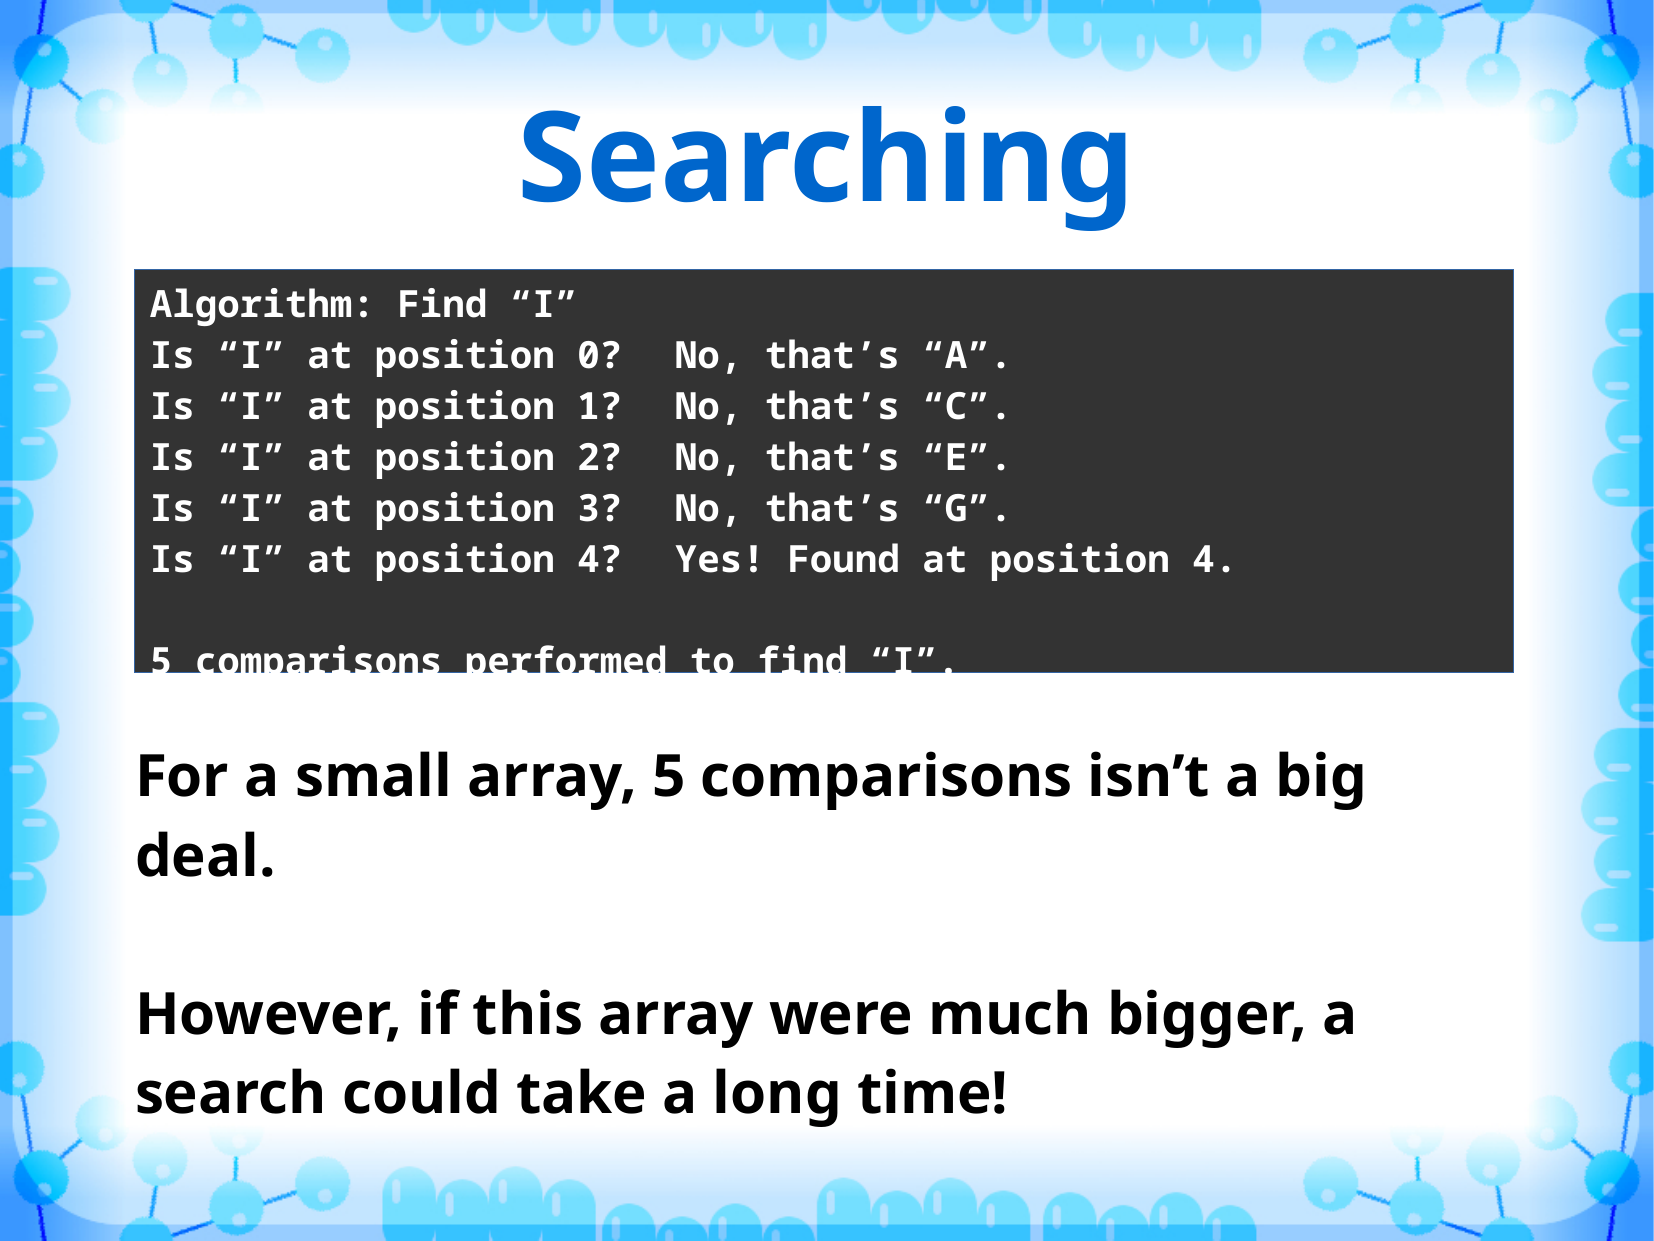

# Searching
Let’s say that we have an array of sorted data:
Algorithm: Find “I”
Is “I” at position 0?	No, that’s “A”.
Is “I” at position 1?	No, that’s “C”.
Is “I” at position 2?	No, that’s “E”.
Is “I” at position 3?	No, that’s “G”.
Is “I” at position 4?	Yes! Found at position 4.
5 comparisons performed to find “I”.
0
A
1
C
2
E
3
G
4
I
5
J
Index
Value
For a small array, 5 comparisons isn’t a big deal.
However, if this array were much bigger, a search could take a long time!